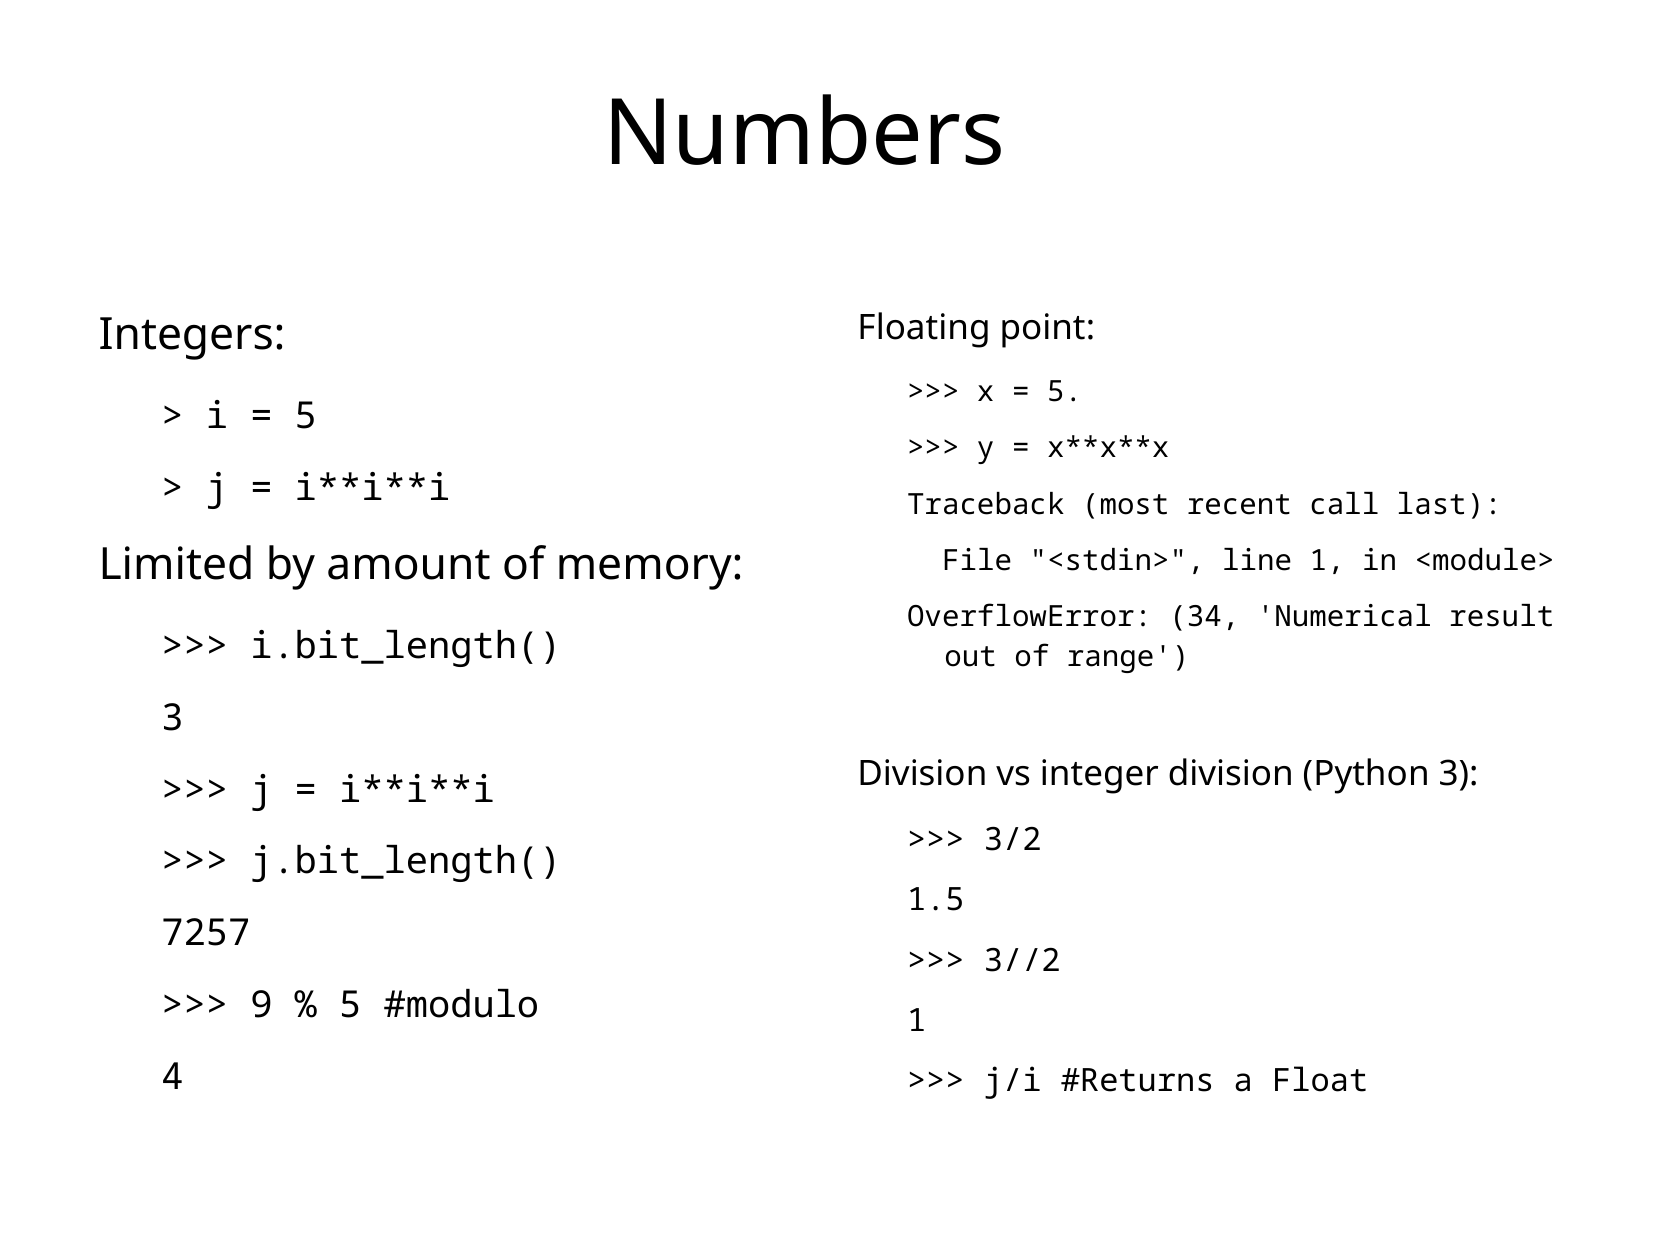

# Numbers
Integers:
> i = 5
> j = i**i**i
Limited by amount of memory:
>>> i.bit_length()
3
>>> j = i**i**i
>>> j.bit_length()
7257
>>> 9 % 5 #modulo
4
Floating point:
>>> x = 5.
>>> y = x**x**x
Traceback (most recent call last):
 File "<stdin>", line 1, in <module>
OverflowError: (34, 'Numerical result out of range')
Division vs integer division (Python 3):
>>> 3/2
1.5
>>> 3//2
1
>>> j/i #Returns a Float